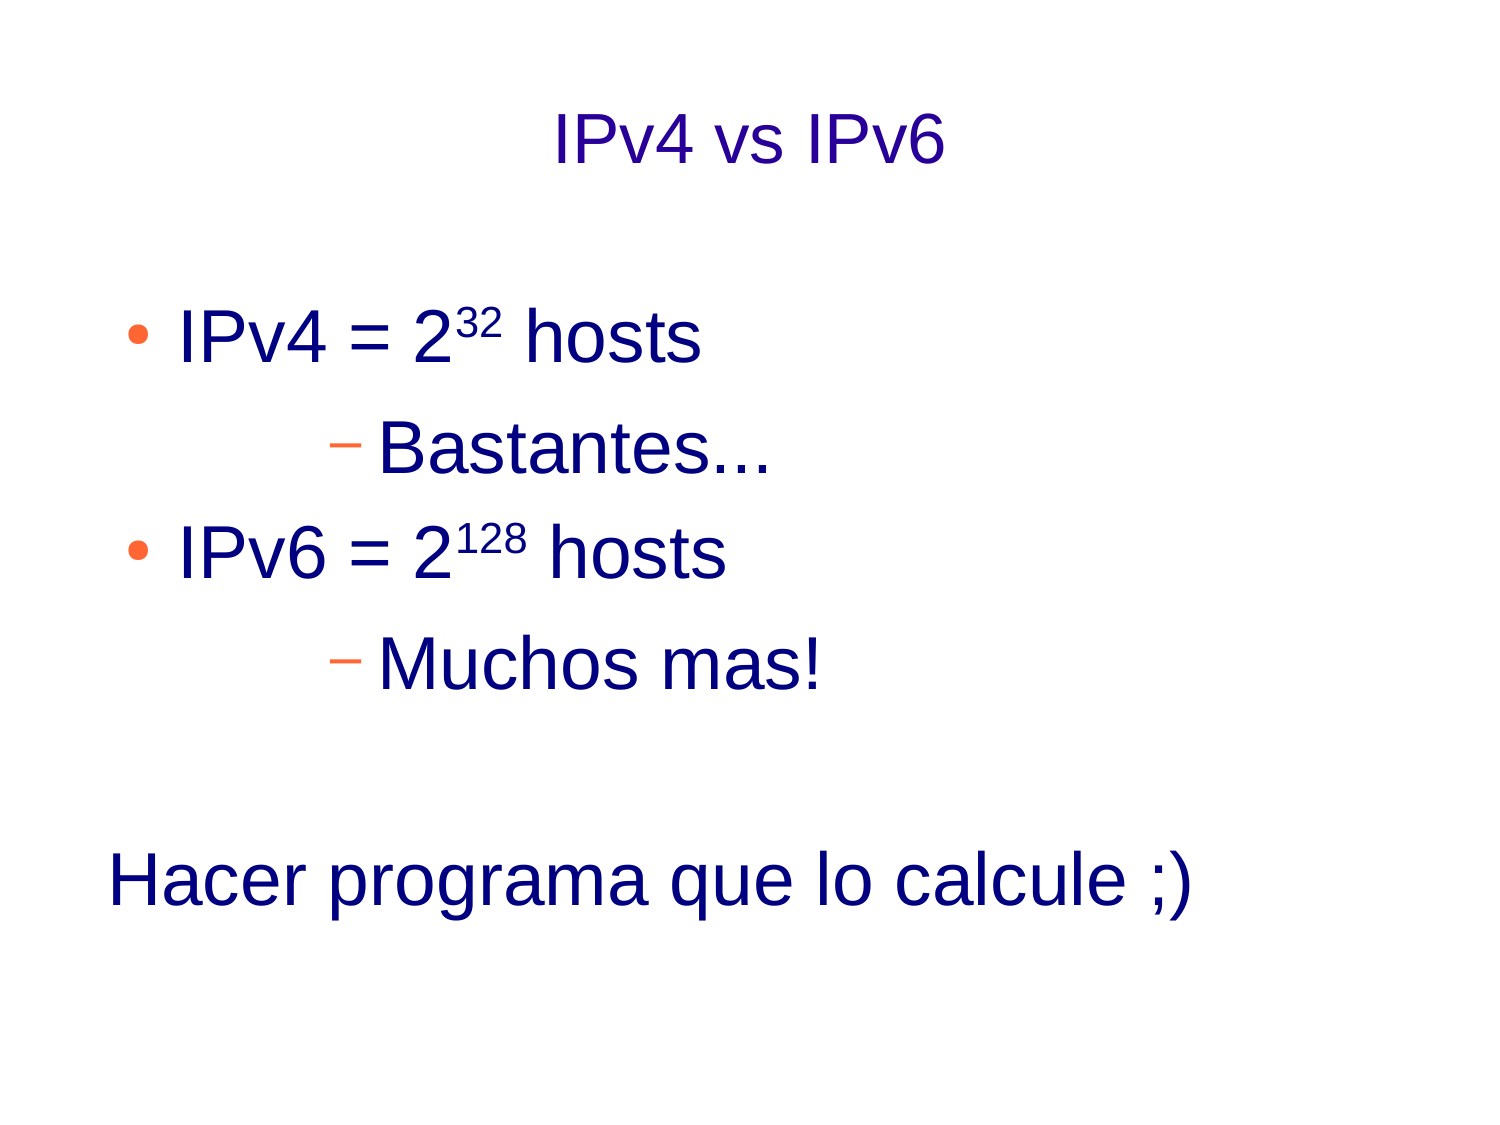

# IPv4 vs IPv6
IPv4 = 232 hosts
Bastantes...
IPv6 = 2128 hosts
Muchos mas!
Hacer programa que lo calcule ;)